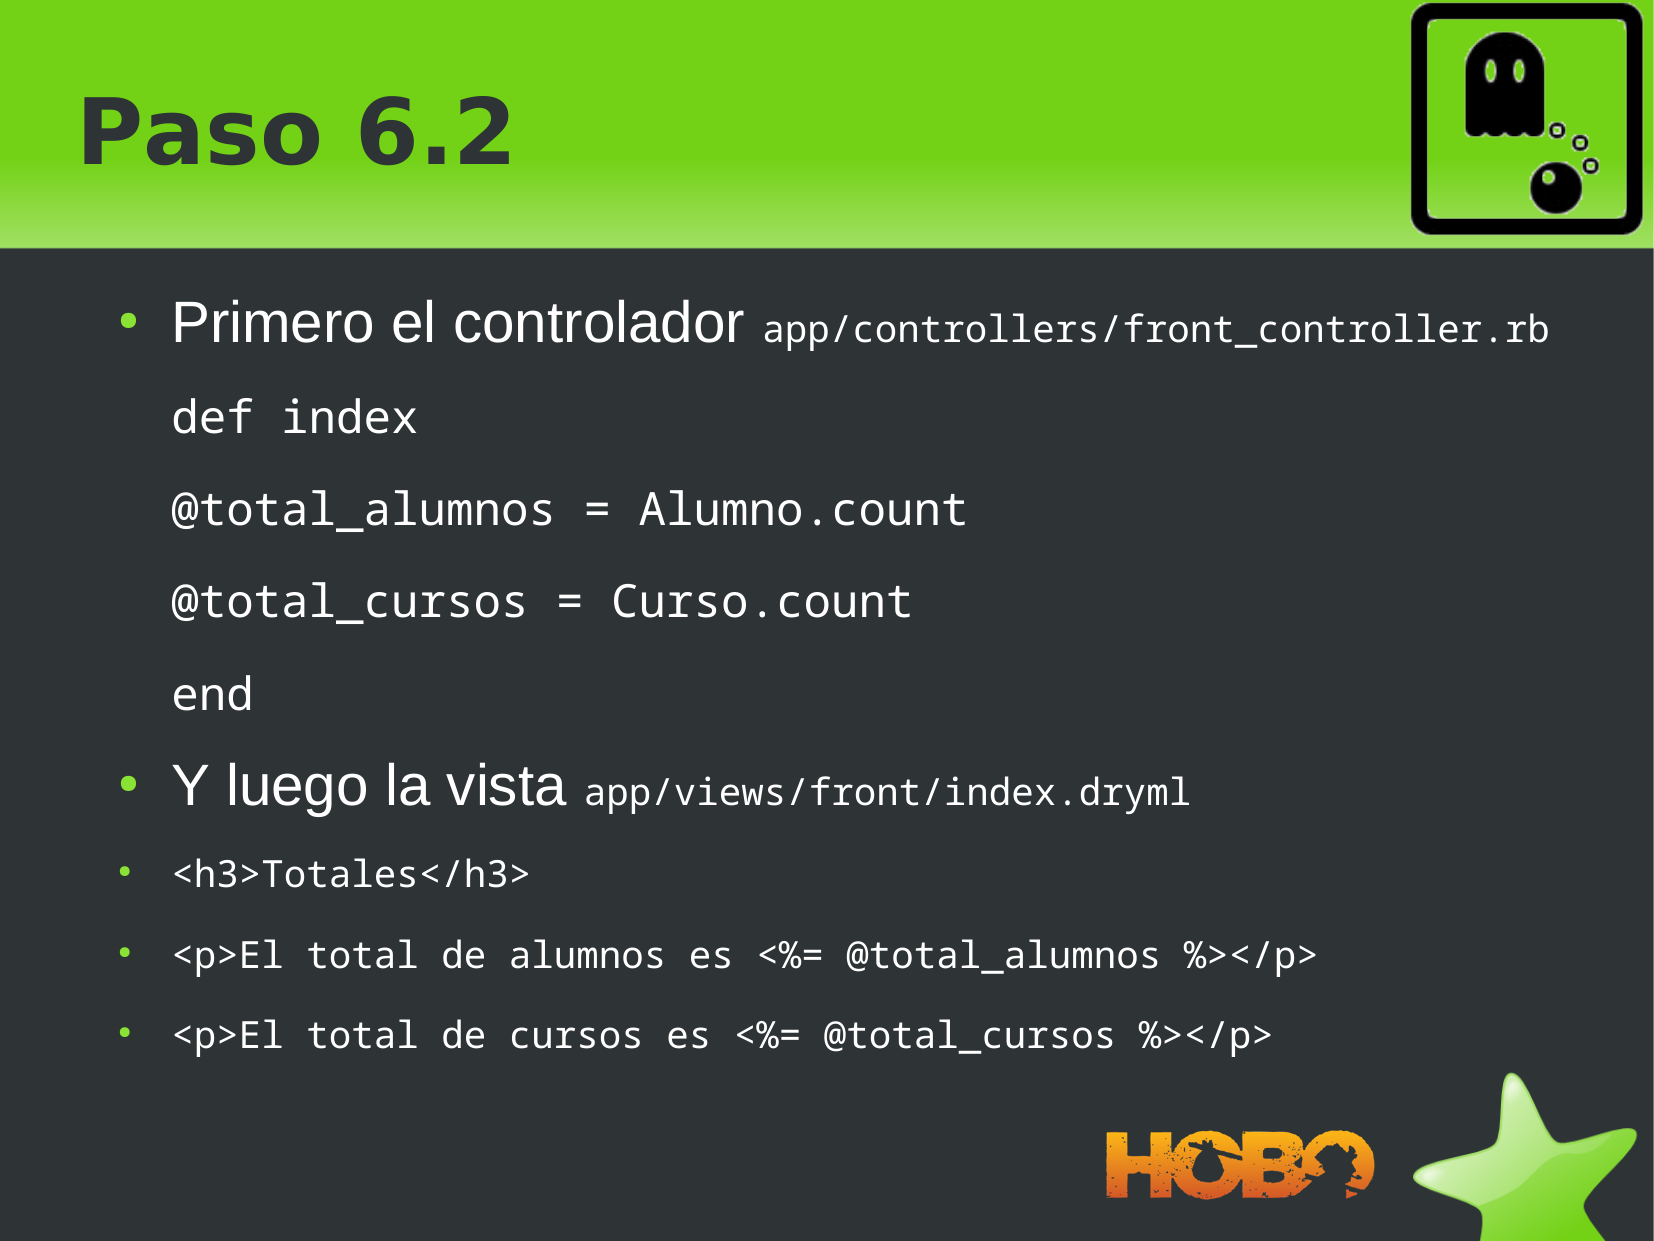

# Paso 6.2
Primero el controlador app/controllers/front_controller.rb
def index
@total_alumnos = Alumno.count
@total_cursos = Curso.count
end
Y luego la vista app/views/front/index.dryml
<h3>Totales</h3>
<p>El total de alumnos es <%= @total_alumnos %></p>
<p>El total de cursos es <%= @total_cursos %></p>